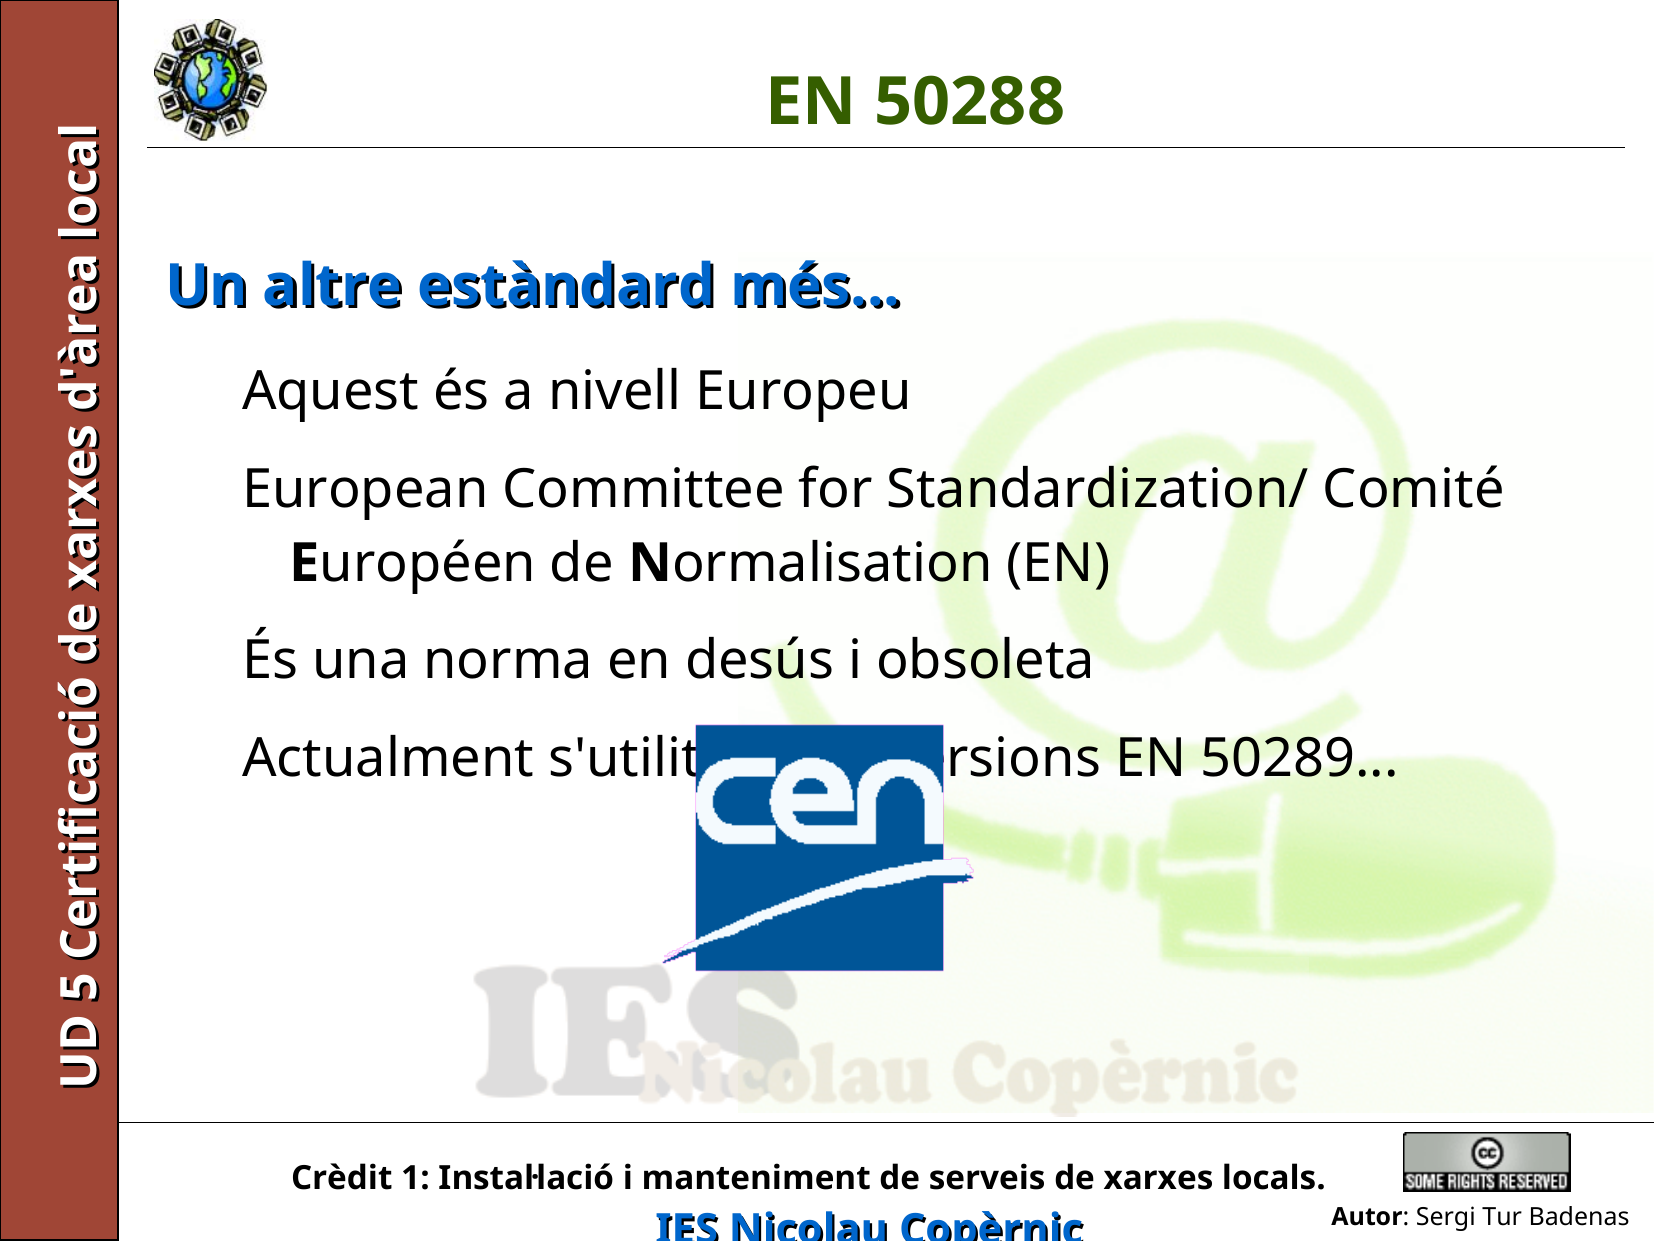

# EN 50288
Un altre estàndard més...
Aquest és a nivell Europeu
European Committee for Standardization/ Comité Européen de Normalisation (EN)
És una norma en desús i obsoleta
Actualment s'utilitzen les versions EN 50289...